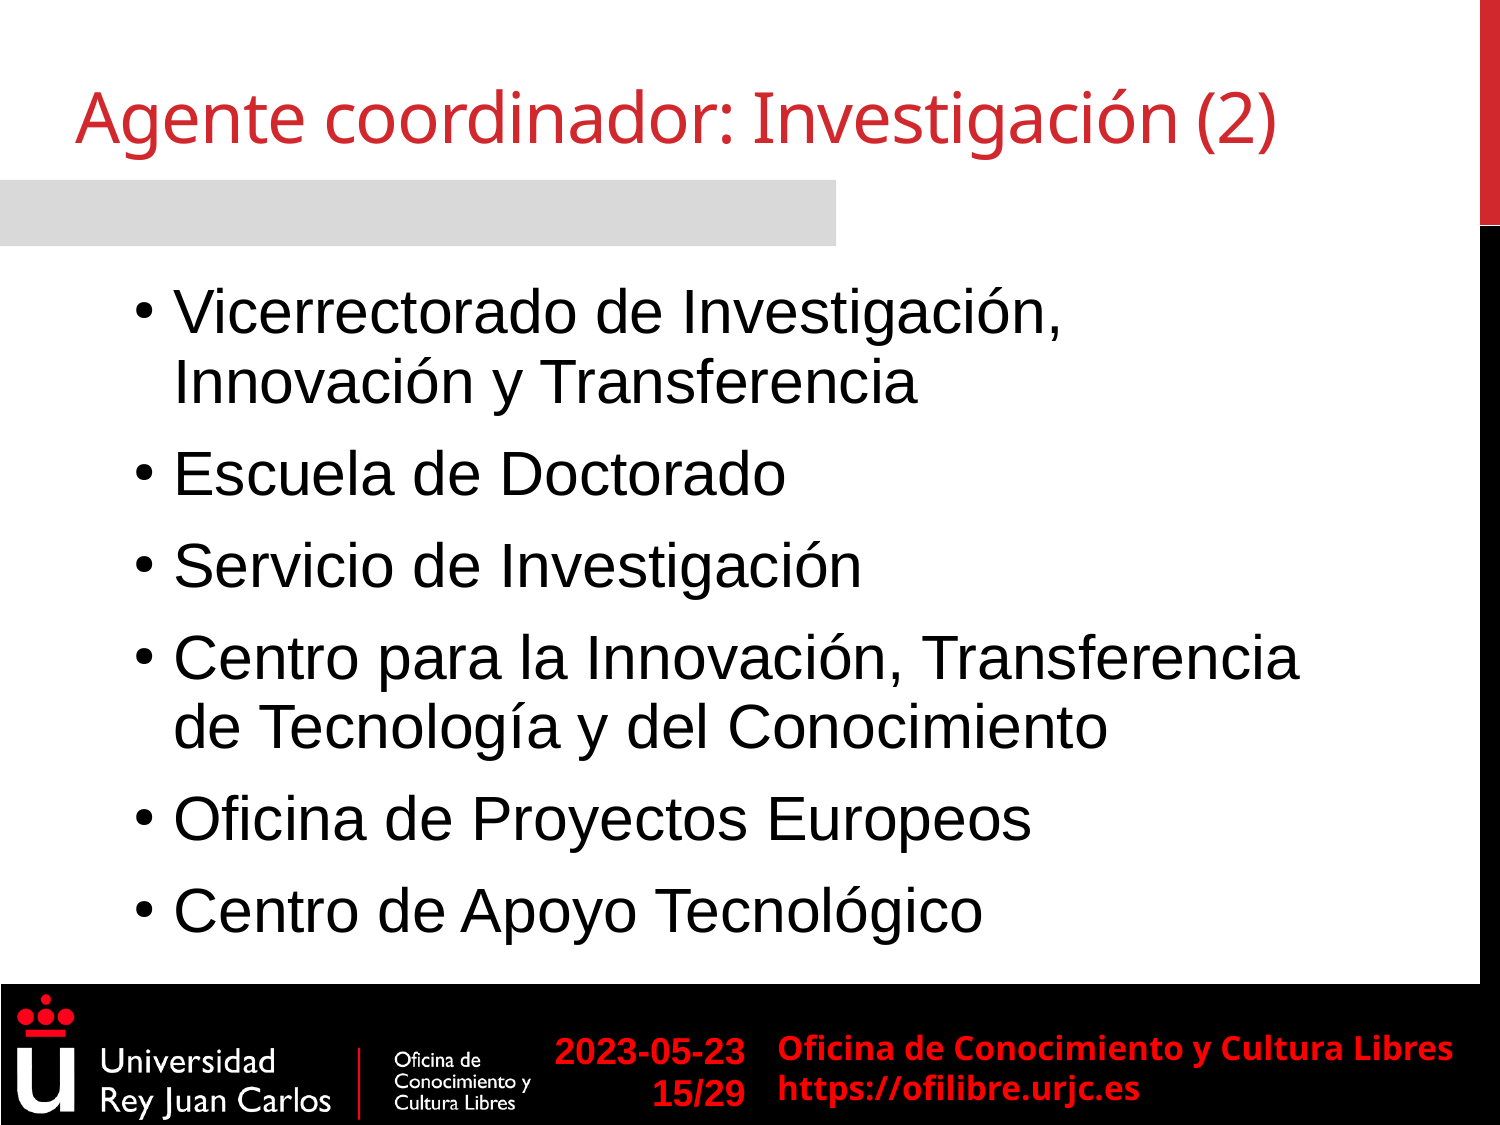

Agente coordinador: Investigación (2)
# Vicerrectorado de Investigación, Innovación y Transferencia
Escuela de Doctorado
Servicio de Investigación
Centro para la Innovación, Transferencia de Tecnología y del Conocimiento
Oficina de Proyectos Europeos
Centro de Apoyo Tecnológico